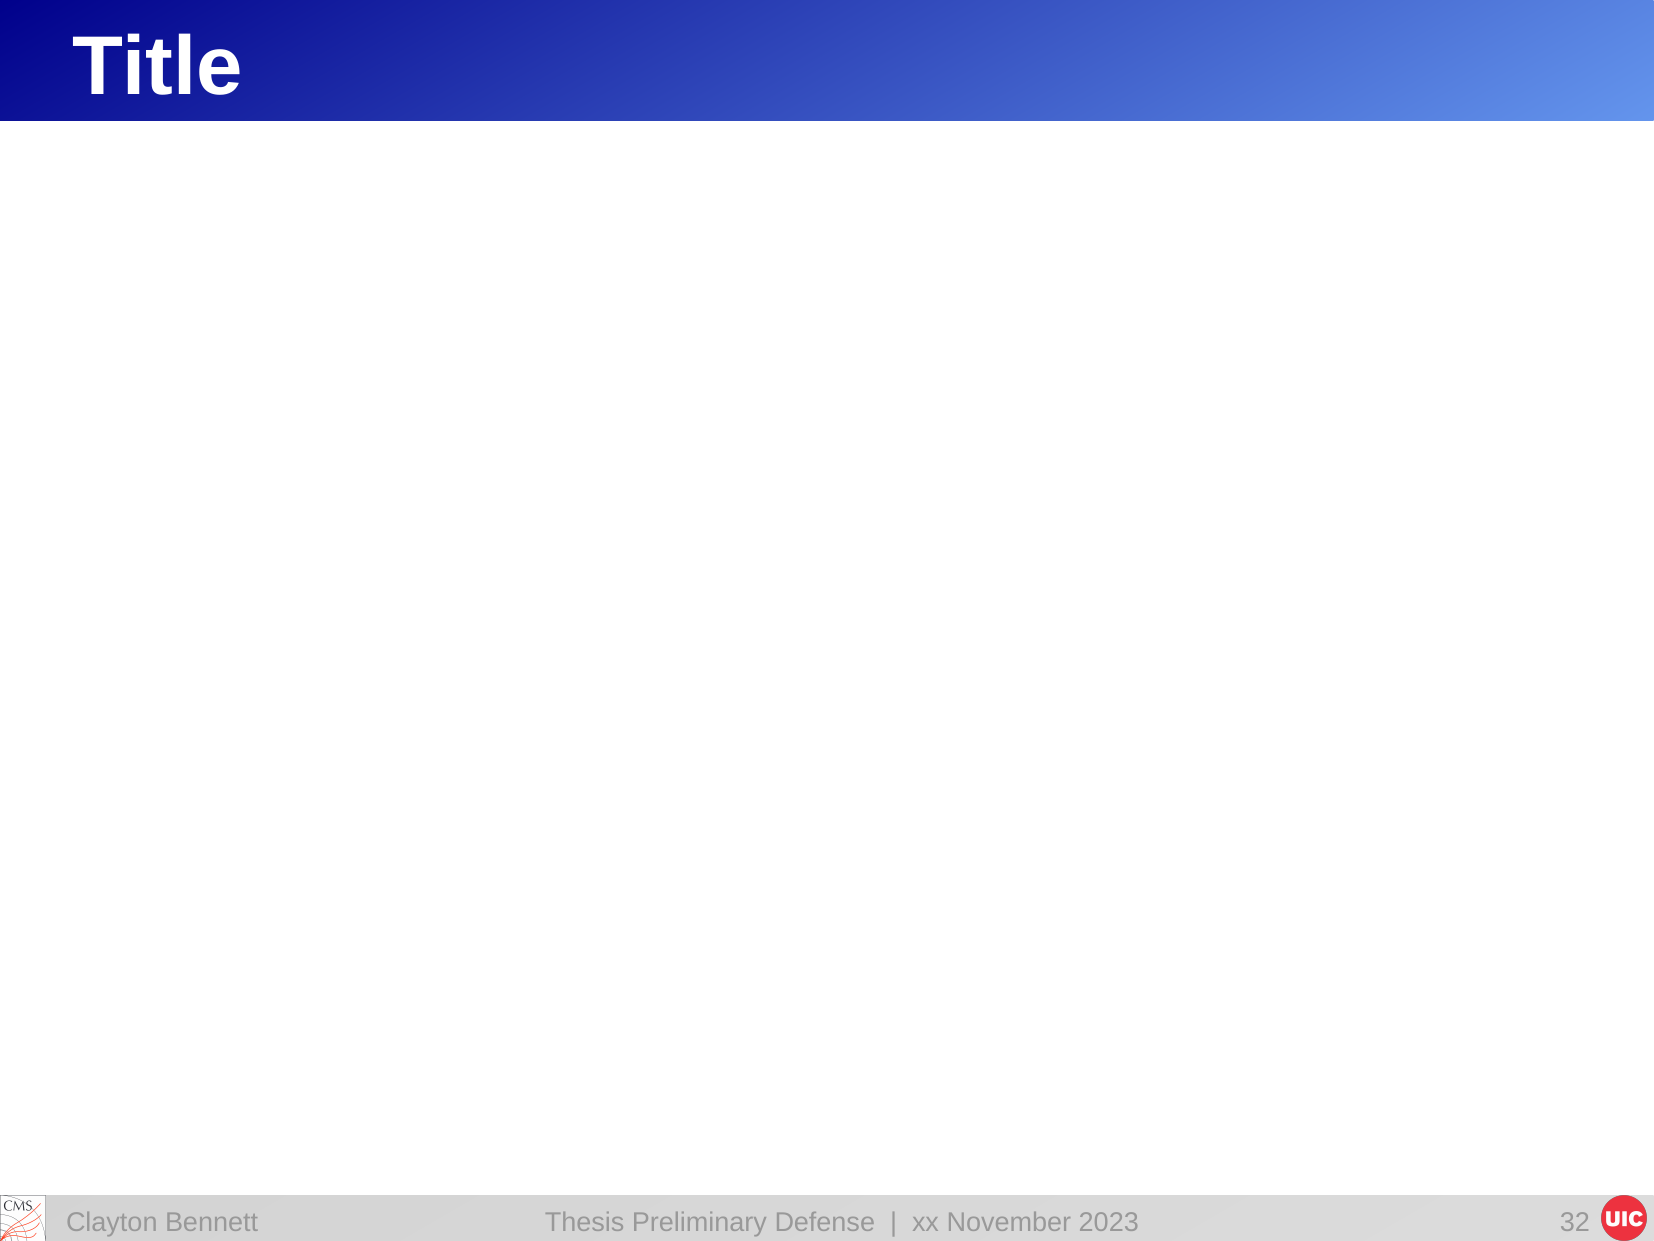

Title
Clayton Bennett
Thesis Preliminary Defense | xx November 2023